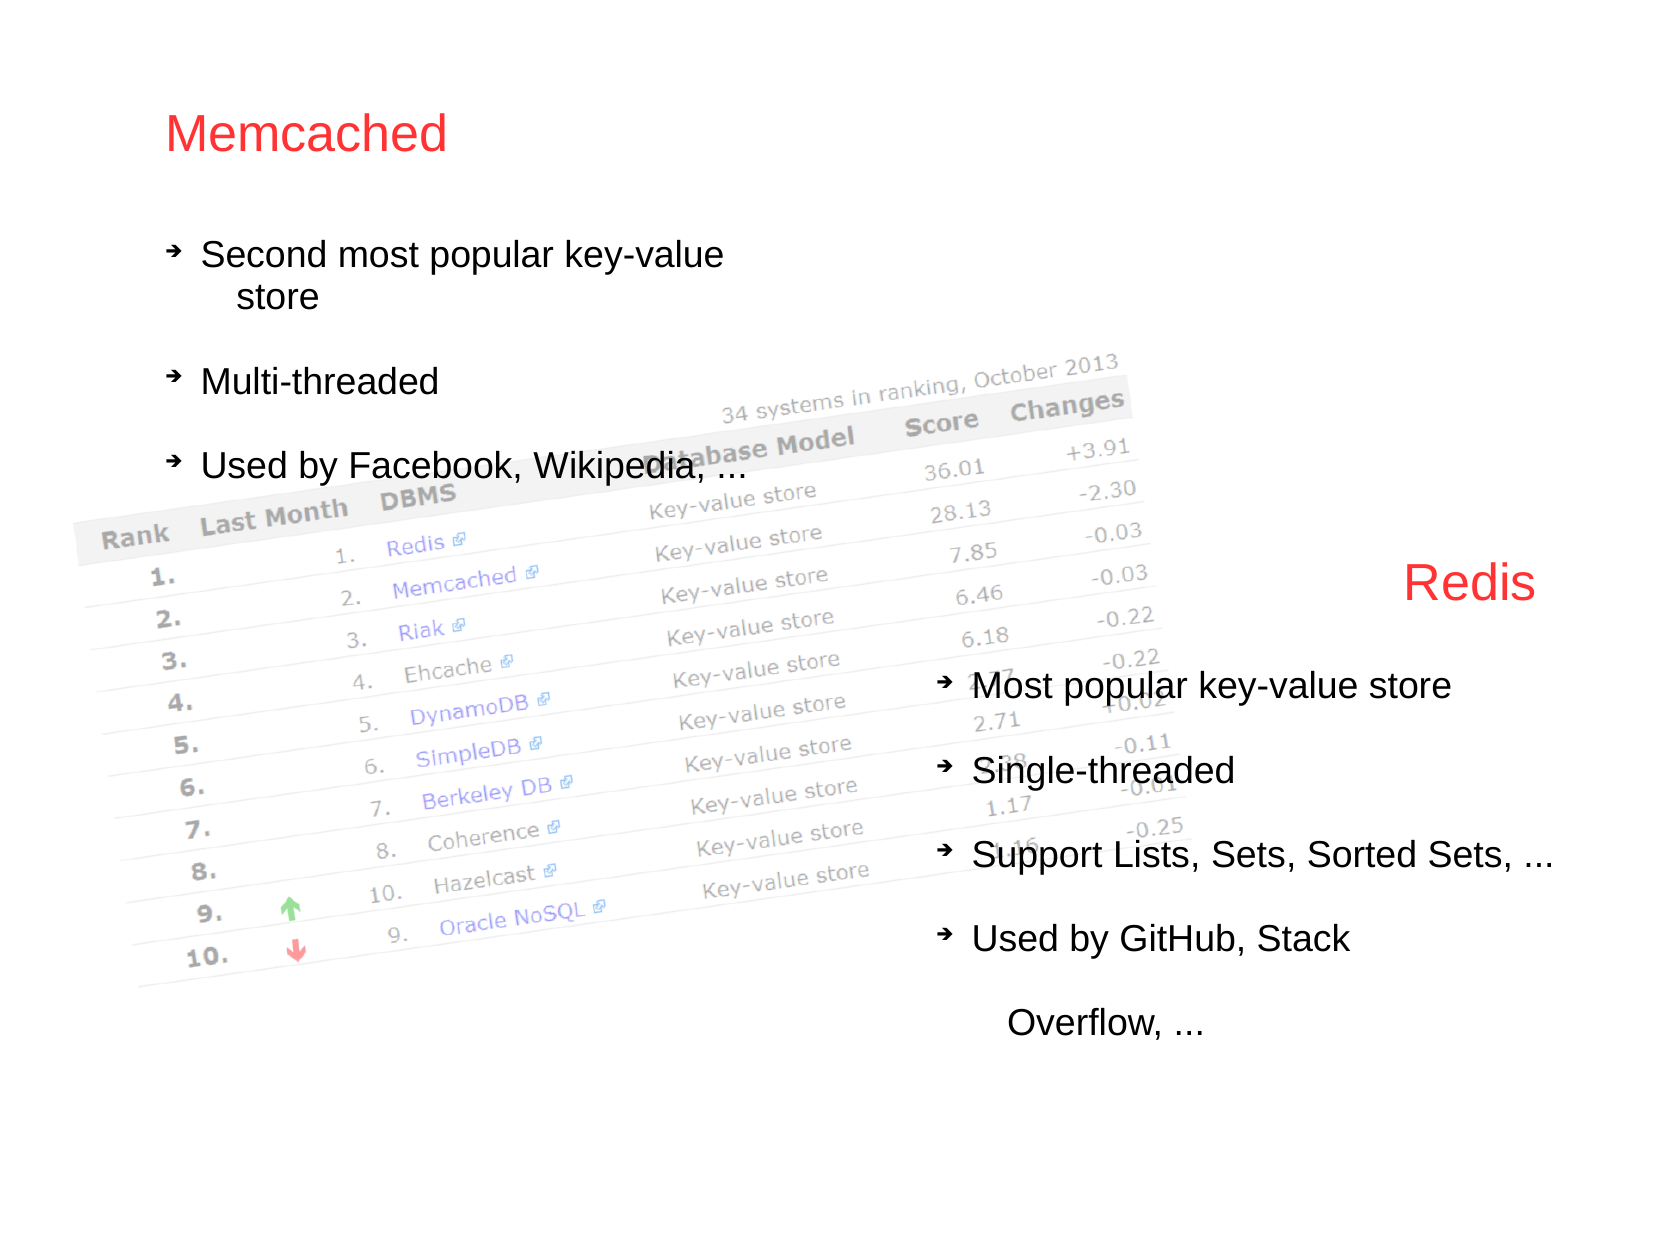

Memcached
Second most popular key-value store
Multi-threaded
Used by Facebook, Wikipedia, ...
Redis
Most popular key-value store
Single-threaded
Support Lists, Sets, Sorted Sets, ...
Used by GitHub, Stack Overflow, ...